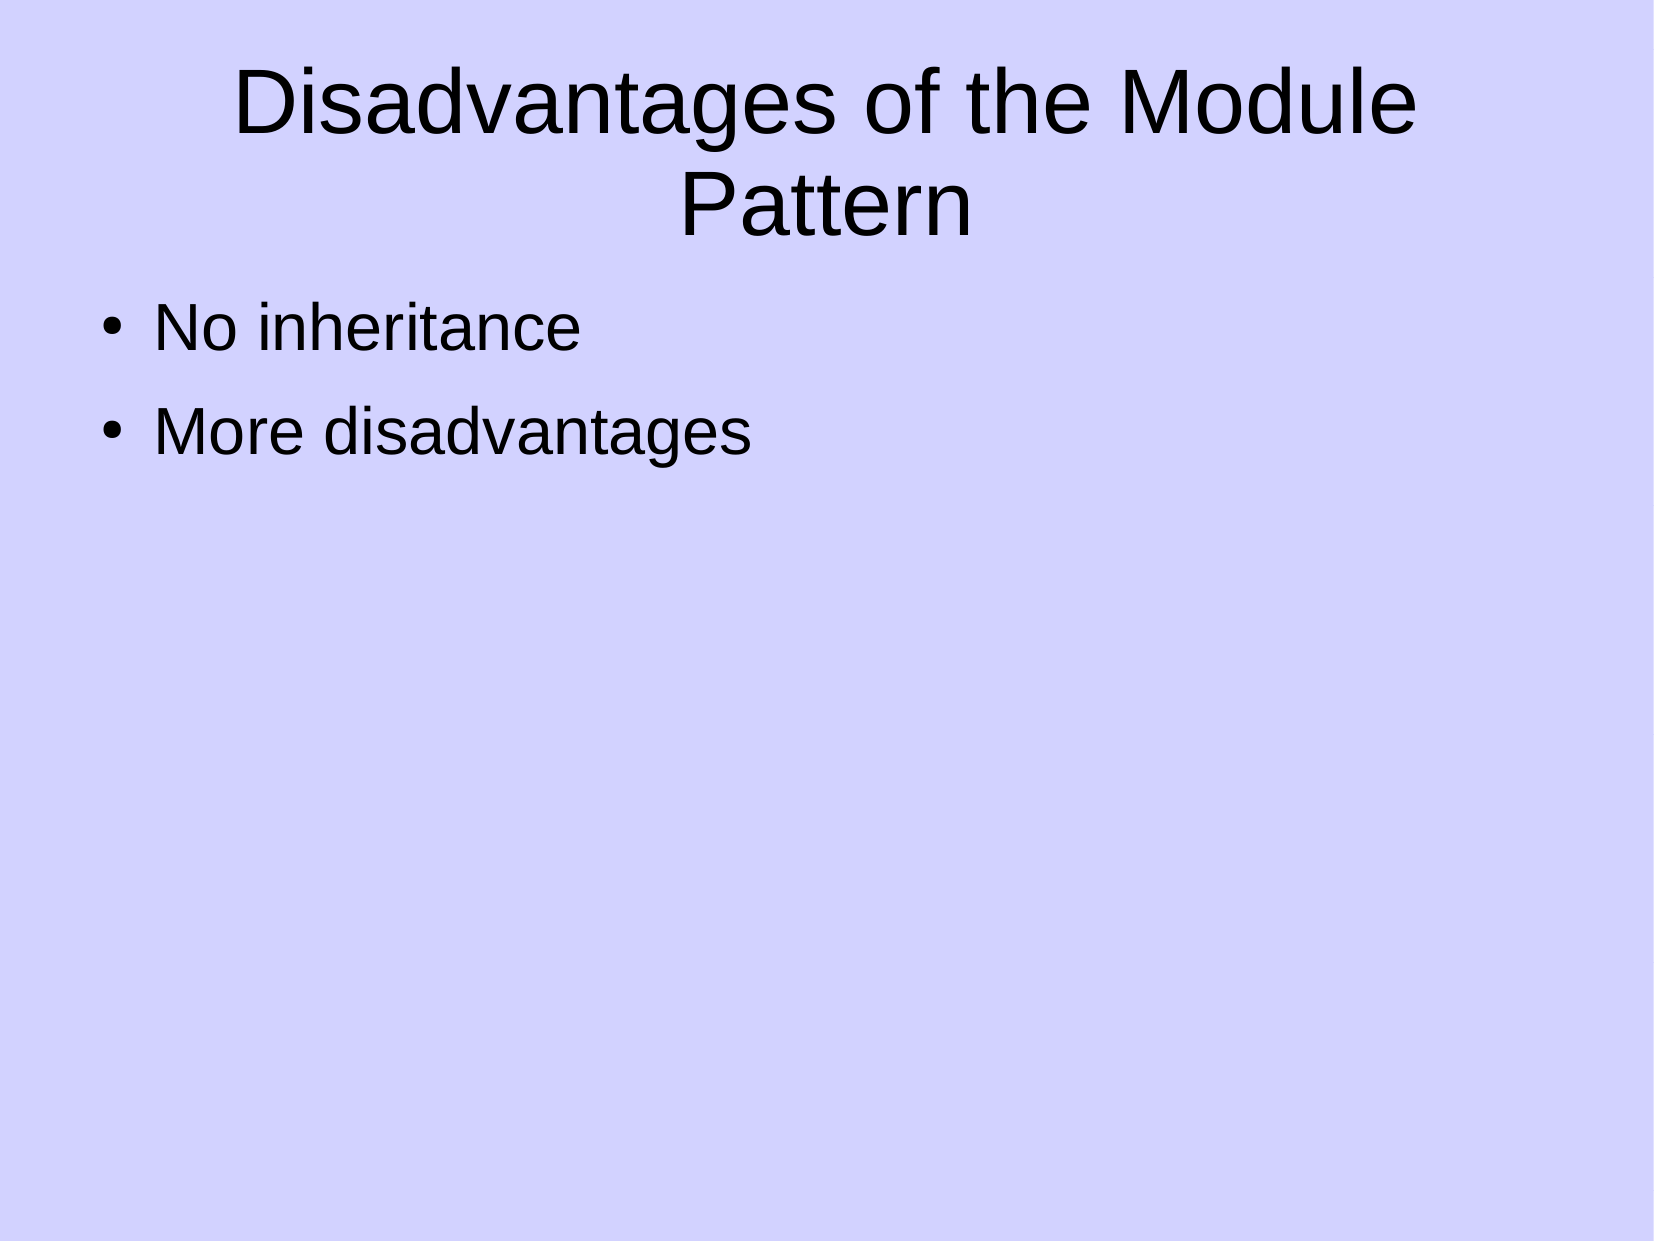

# Disadvantages of the Module Pattern
No inheritance
More disadvantages